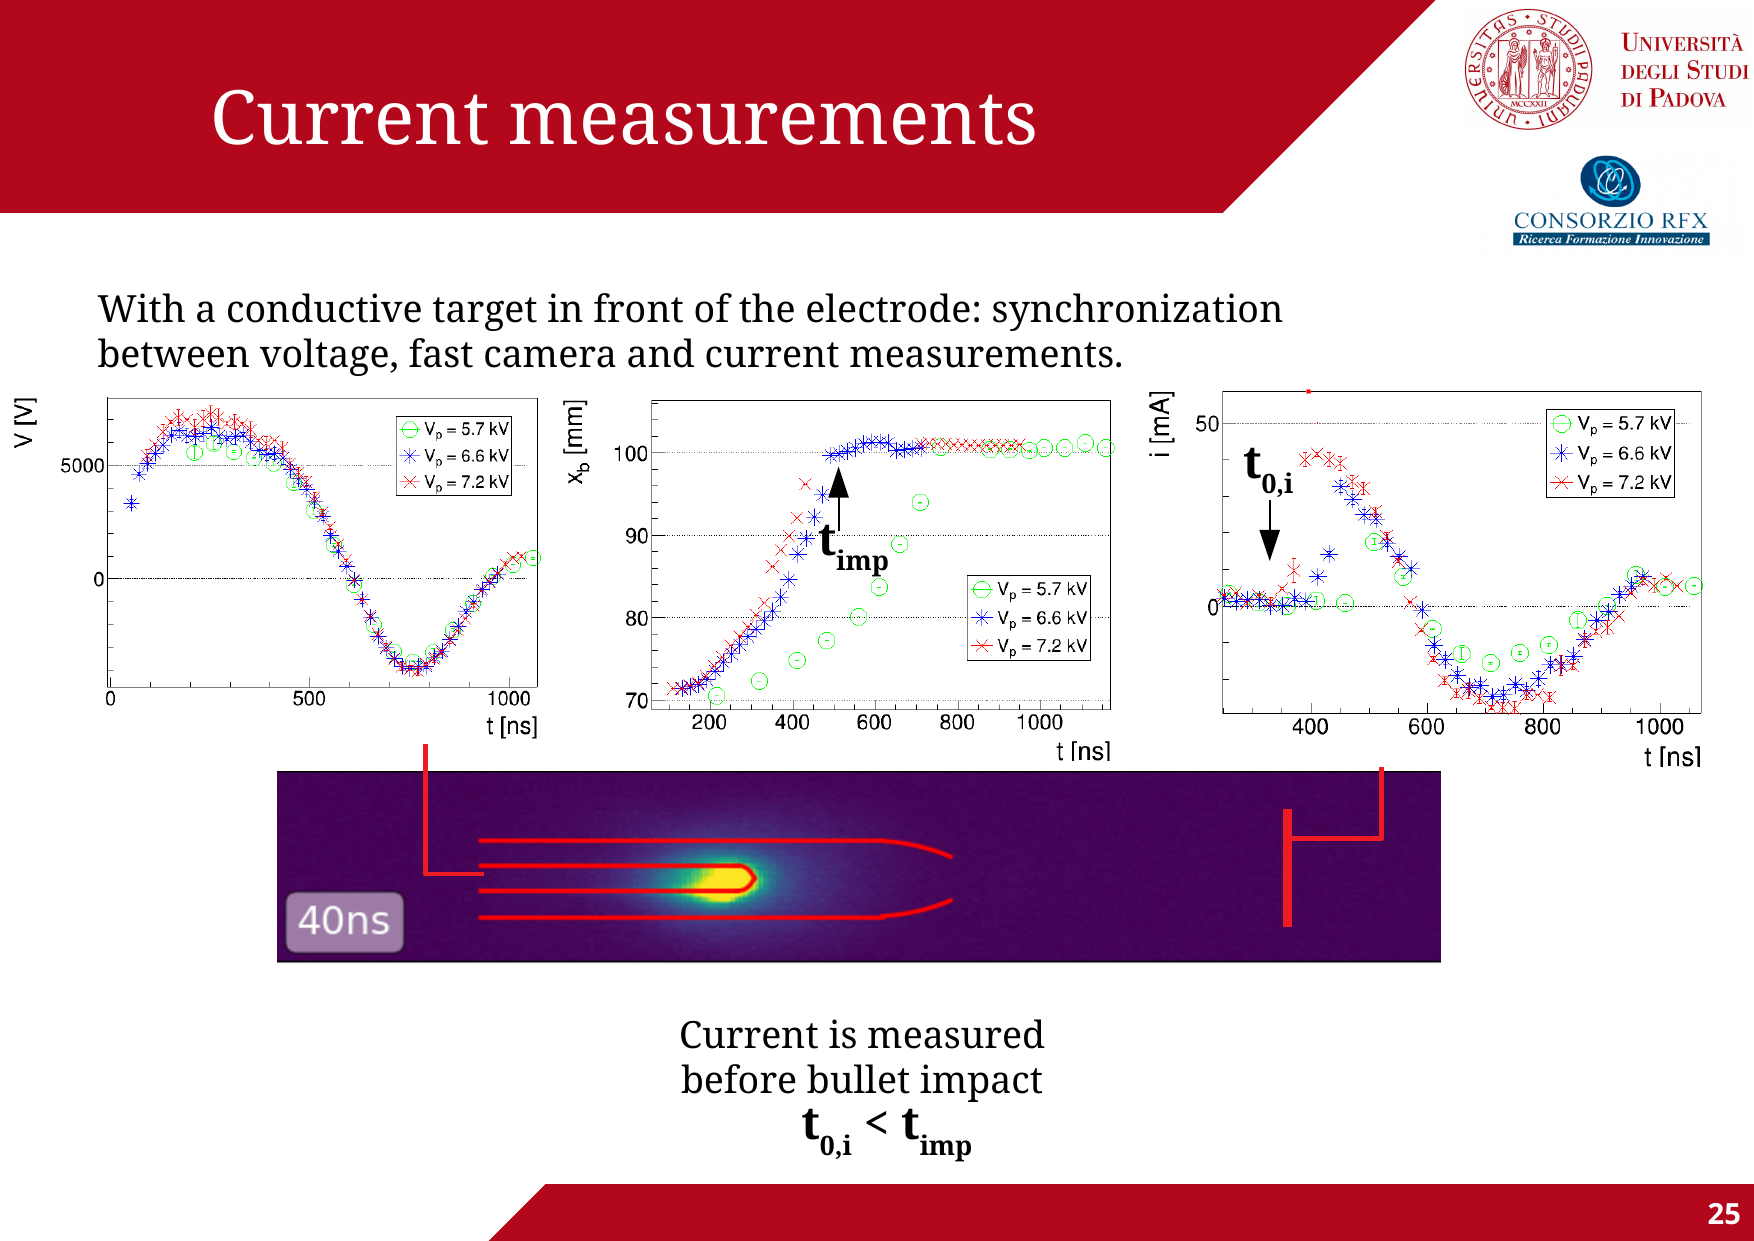

# Current measurements
With a conductive target in front of the electrode: synchronization between voltage, fast camera and current measurements.
t0,i
timp
Current is measured before bullet impact
t0,i < timp
25